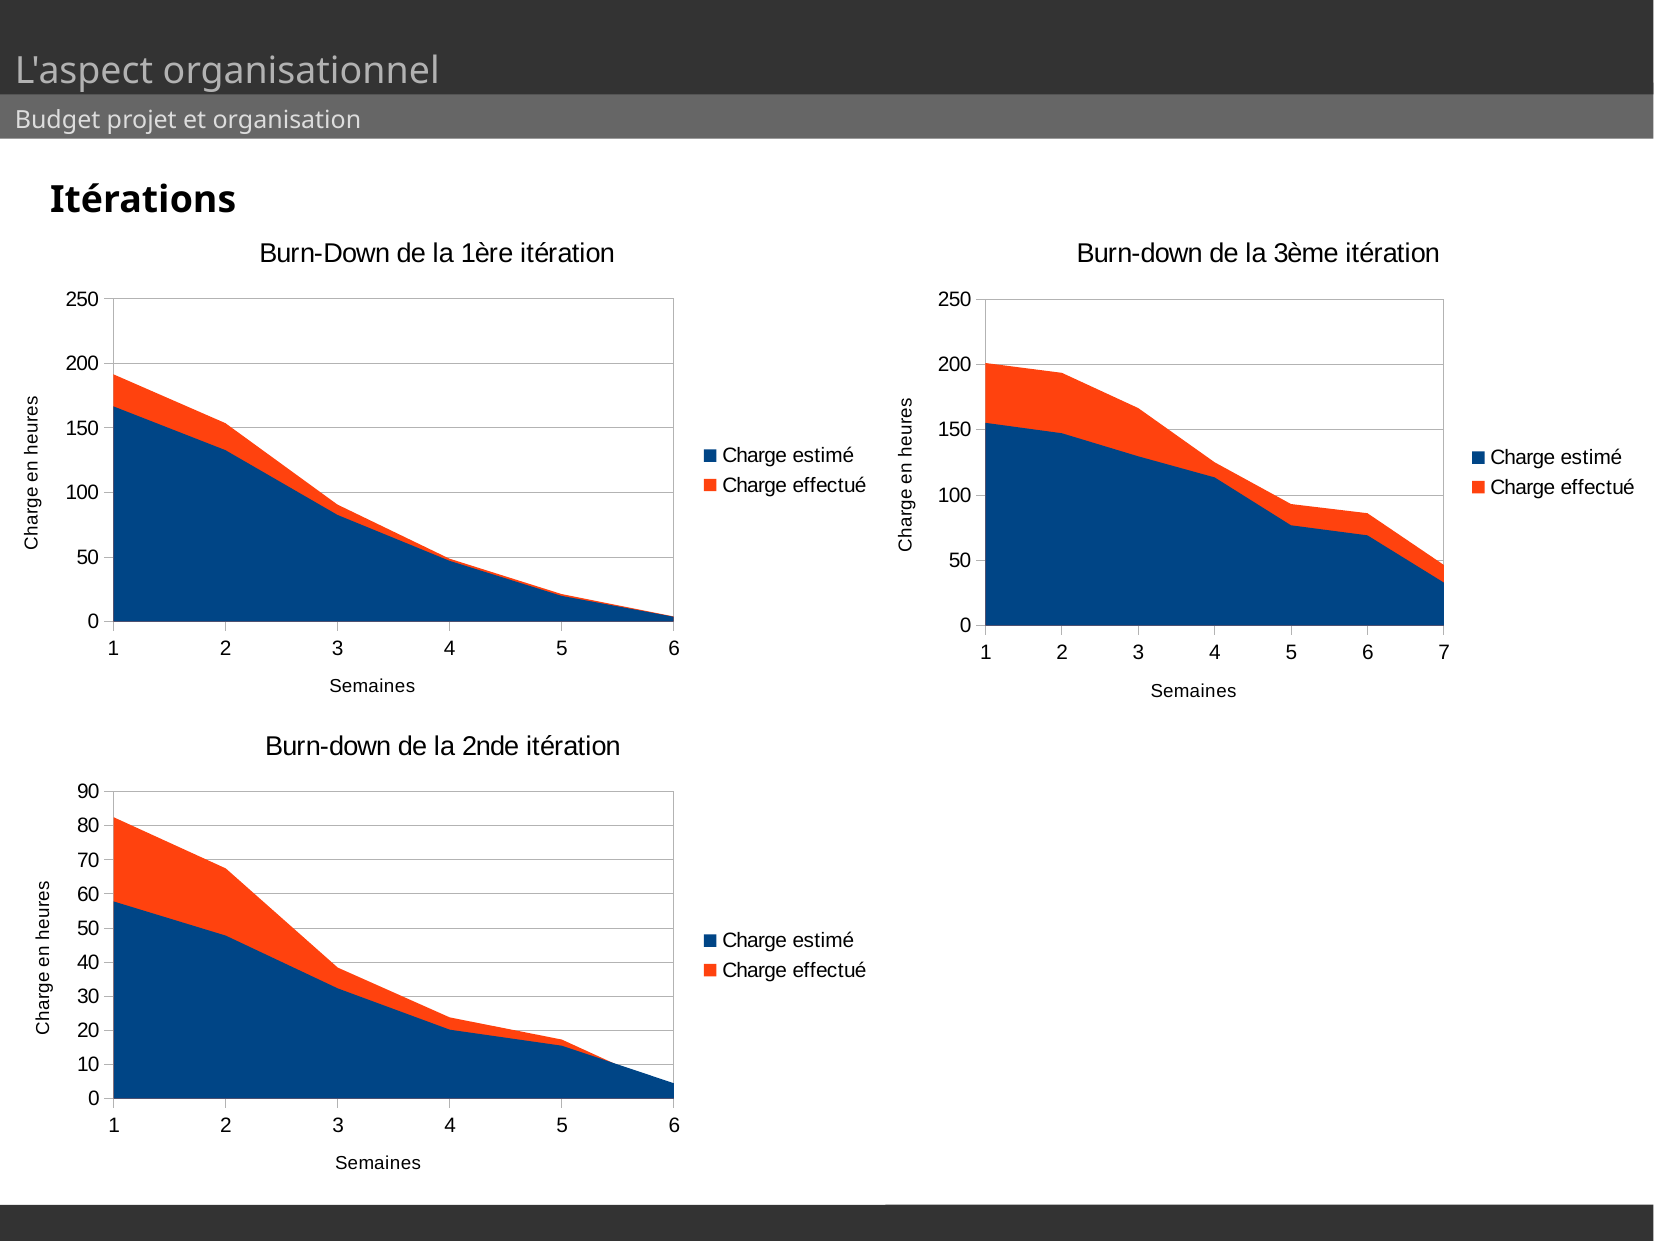

L'aspect organisationnel
Budget projet et organisation
Itérations
### Chart: Burn-Down de la 1ère itération
| Category | Charge estimé | Charge effectué |
|---|---|---|
| 1 | 166.766666666667 | 191.625 |
| 2 | 132.866666666667 | 153.725 |
| 3 | 82.6333333333333 | 90.625 |
| 4 | 47.1083333333333 | 48.7333333333333 |
| 5 | 19.9166666666667 | 21.3416666666667 |
| 6 | 3.725 | 3.95 |
### Chart: Burn-down de la 3ème itération
| Category | Charge estimé | Charge effectué |
|---|---|---|
| 1 | 155.333333333333 | 201.1 |
| 2 | 147.333333333333 | 193.6 |
| 3 | 129.666666666667 | 166.6 |
| 4 | 113.5 | 125.1 |
| 5 | 76.8333333333333 | 93.1 |
| 6 | 69.1666666666667 | 86.1 |
| 7 | 33.0 | 46.5 |
### Chart: Burn-Down de la 1ère itération
| Category | Charge estimé | Charge effectué |
|---|---|---|
| 1 | 166.766666666667 | 191.625 |
| 2 | 132.866666666667 | 153.725 |
| 3 | 82.6333333333333 | 90.625 |
| 4 | 47.1083333333333 | 48.7333333333333 |
| 5 | 19.9166666666667 | 21.3416666666667 |
| 6 | 3.725 | 3.95 |
### Chart: Burn-down de la 2nde itération
| Category | Charge estimé | Charge effectué |
|---|---|---|
| 1 | 57.8 | 82.5 |
| 2 | 47.8 | 67.5 |
| 3 | 32.3 | 38.4 |
| 4 | 20.2 | 23.8 |
| 5 | 15.5 | 17.3 |
| 6 | 4.5 | 2.3 |